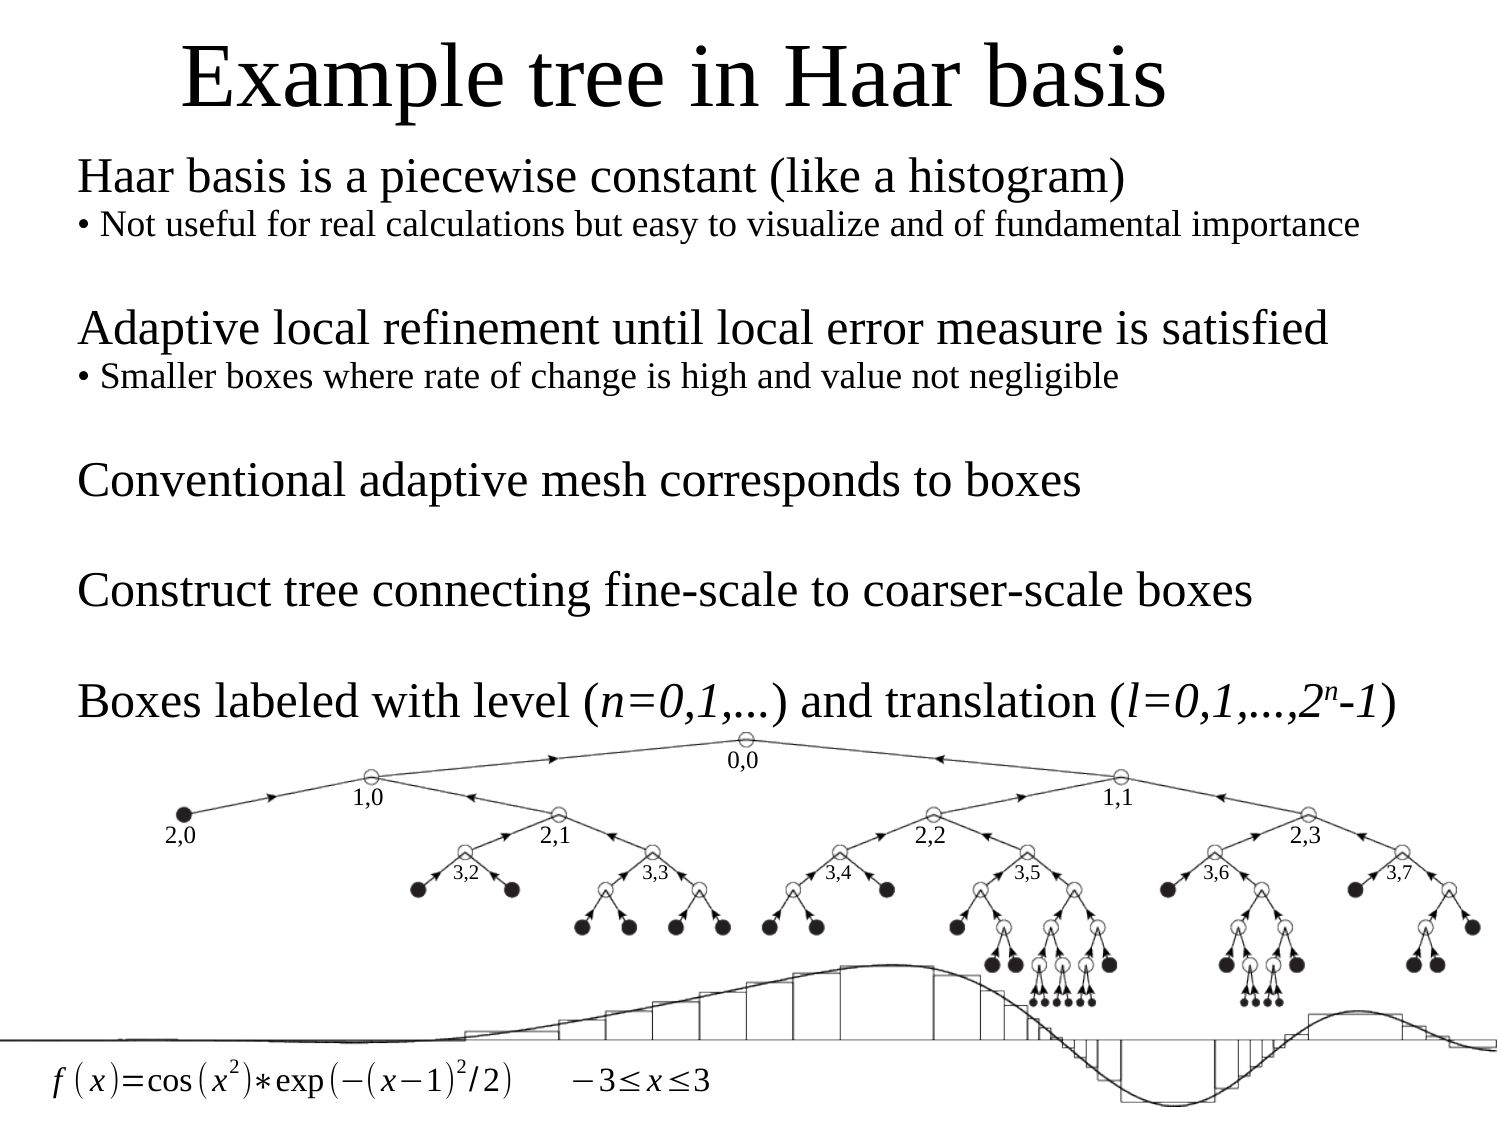

# Example tree in Haar basis
Haar basis is a piecewise constant (like a histogram)
 Not useful for real calculations but easy to visualize and of fundamental importance
Adaptive local refinement until local error measure is satisfied
 Smaller boxes where rate of change is high and value not negligible
Conventional adaptive mesh corresponds to boxes
Construct tree connecting fine-scale to coarser-scale boxes
Boxes labeled with level (n=0,1,...) and translation (l=0,1,...,2n-1)
0,0
1,0
1,1
2,0
2,1
2,2
2,3
3,2
3,3
3,4
3,5
3,6
3,7